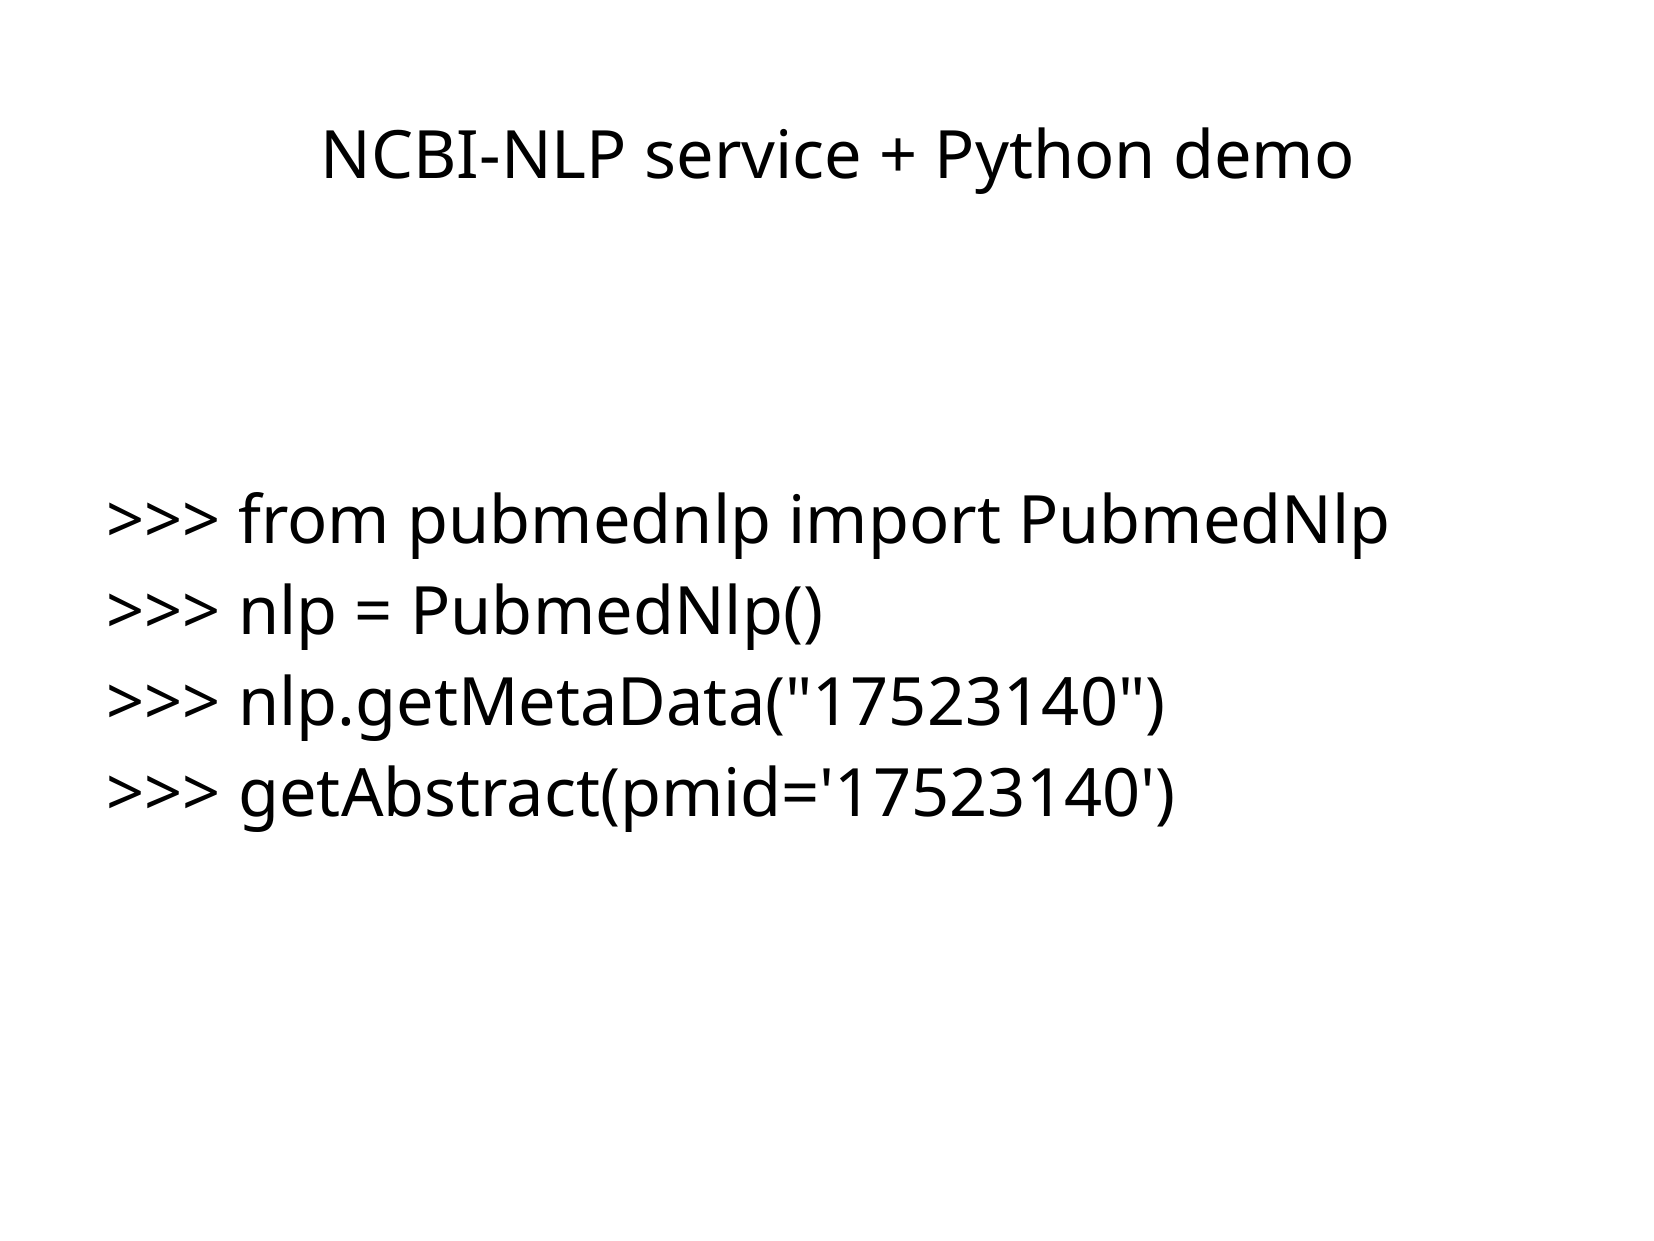

# NCBI-NLP service + Python demo
>>> from pubmednlp import PubmedNlp
>>> nlp = PubmedNlp()
>>> nlp.getMetaData("17523140")
>>> getAbstract(pmid='17523140')